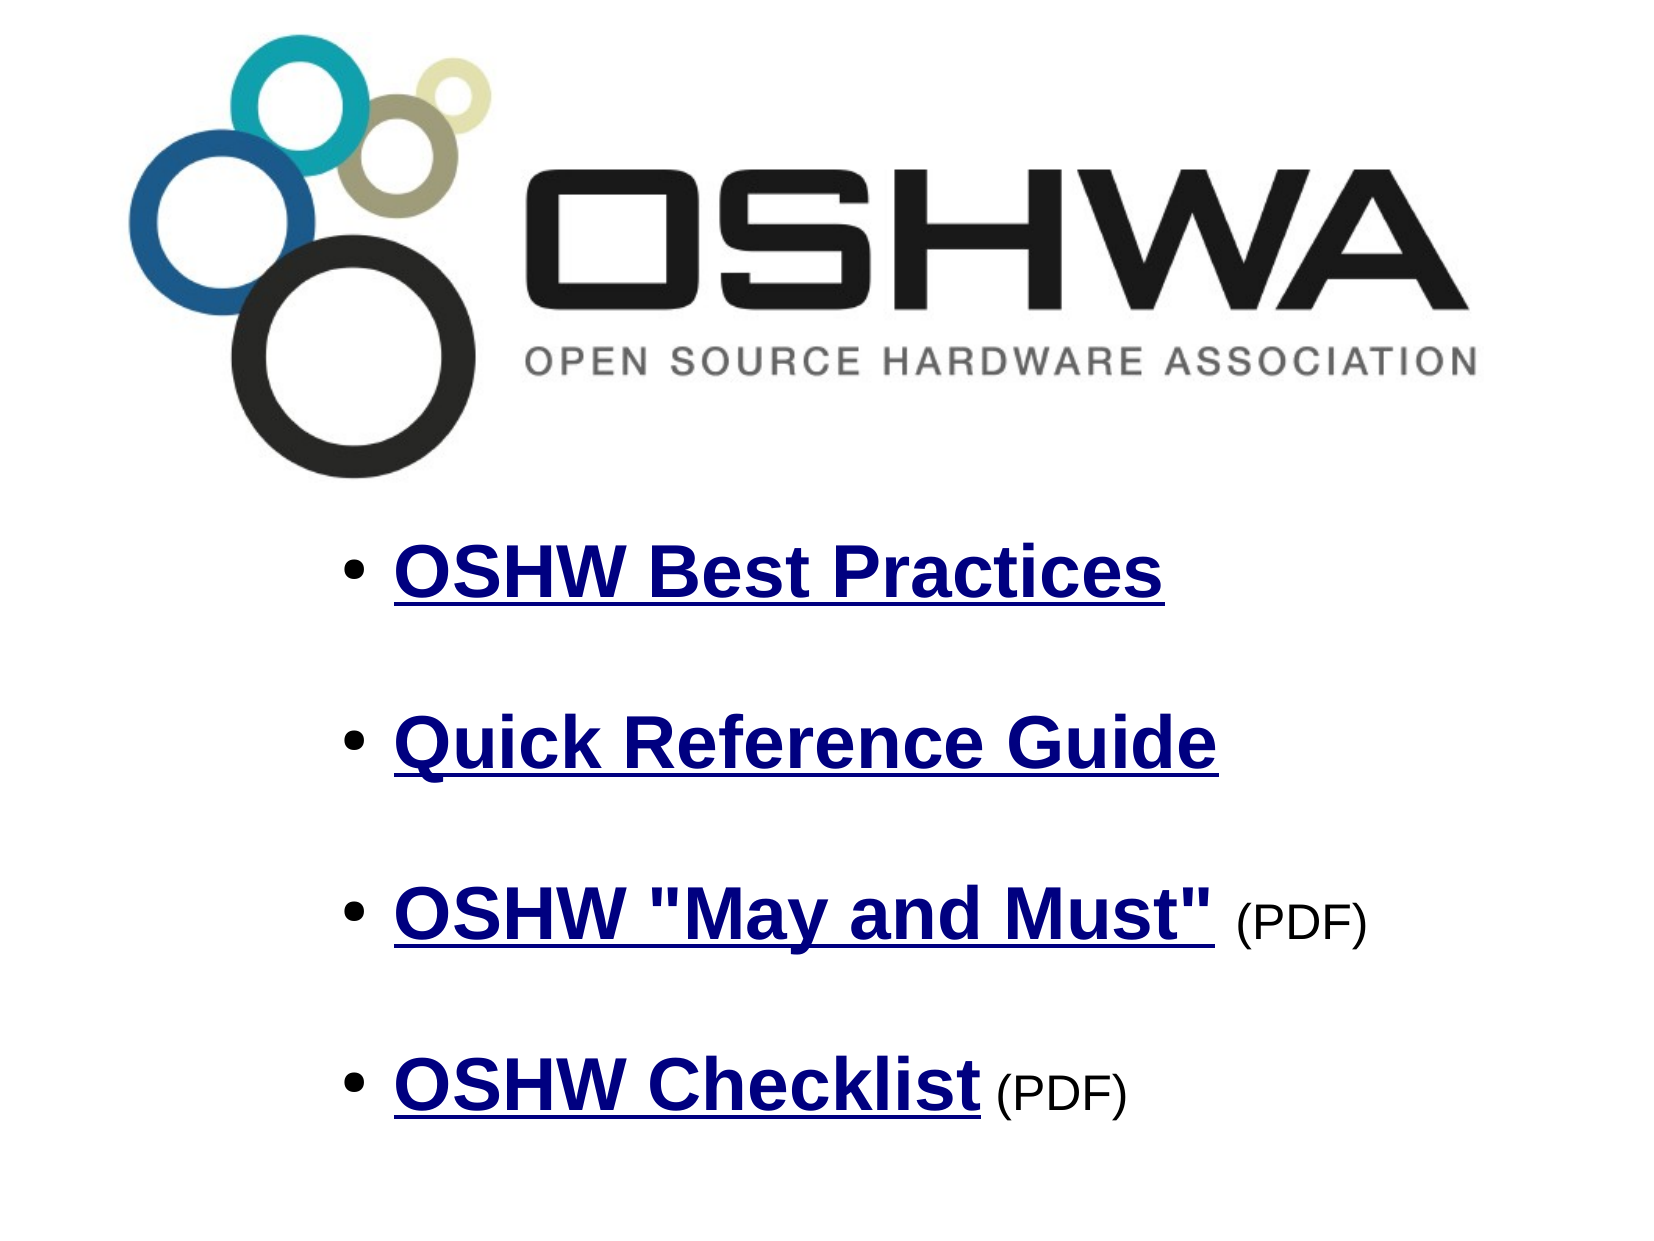

# OSHW Best Practices
Quick Reference Guide
OSHW "May and Must" (PDF)
OSHW Checklist (PDF)